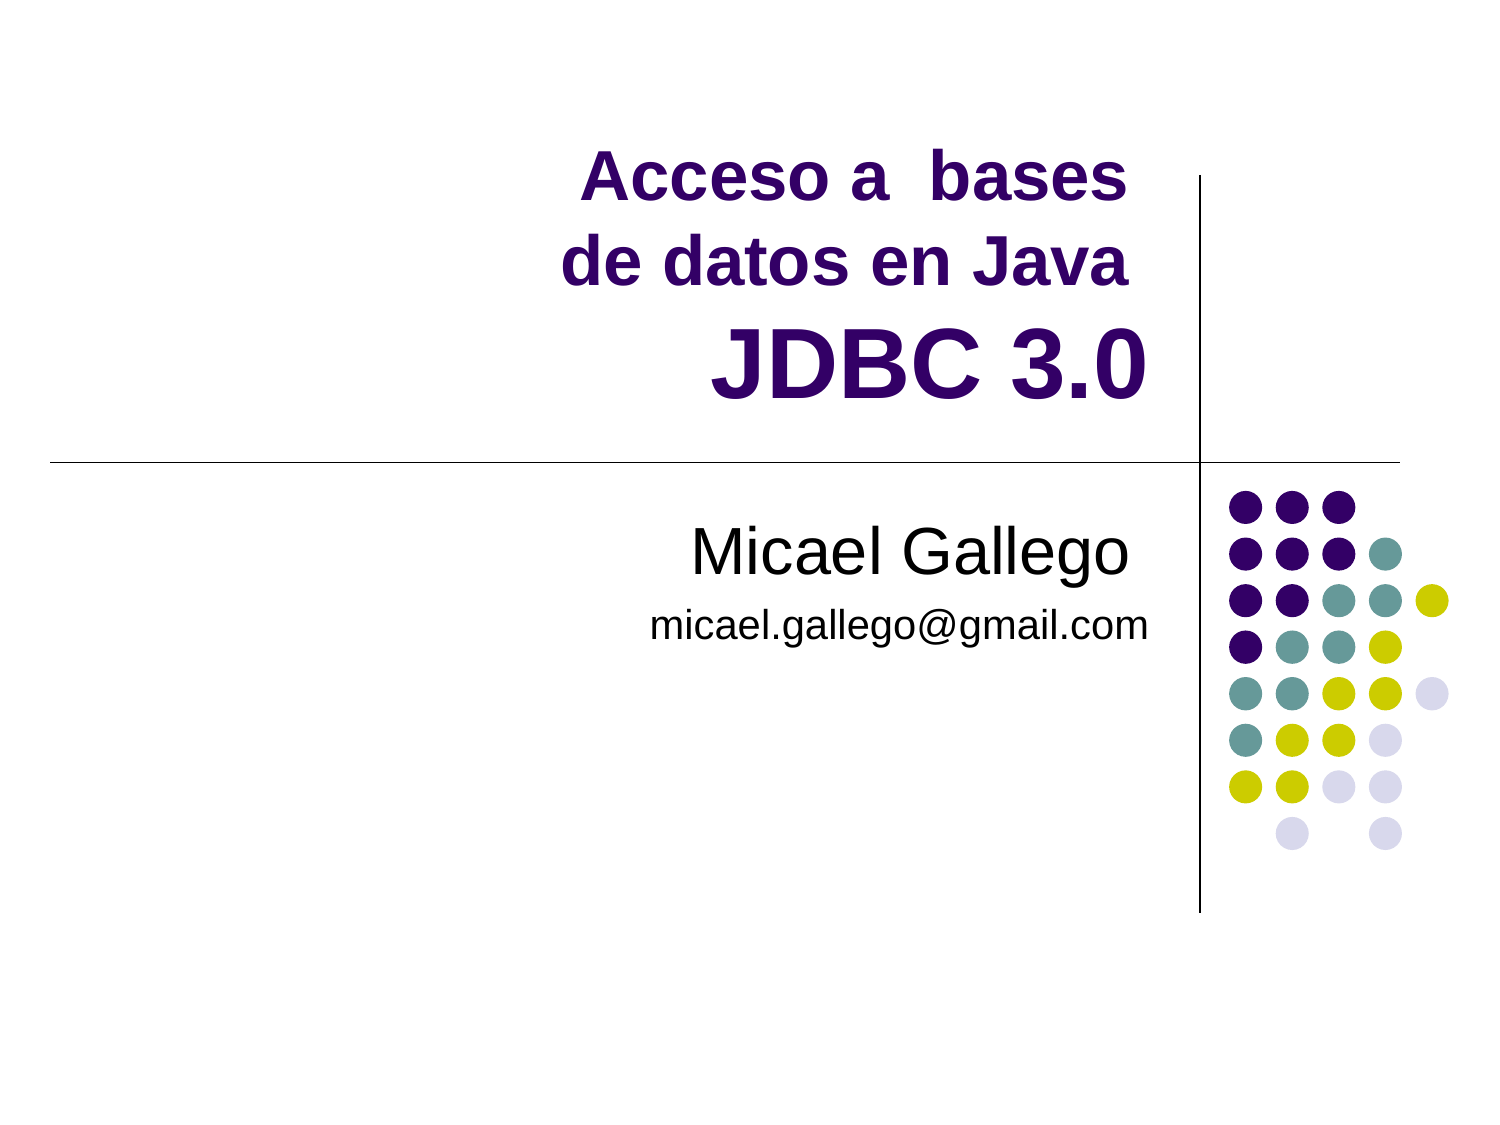

# Acceso a bases de datos en Java JDBC 3.0
Micael Gallego
micael.gallego@gmail.com